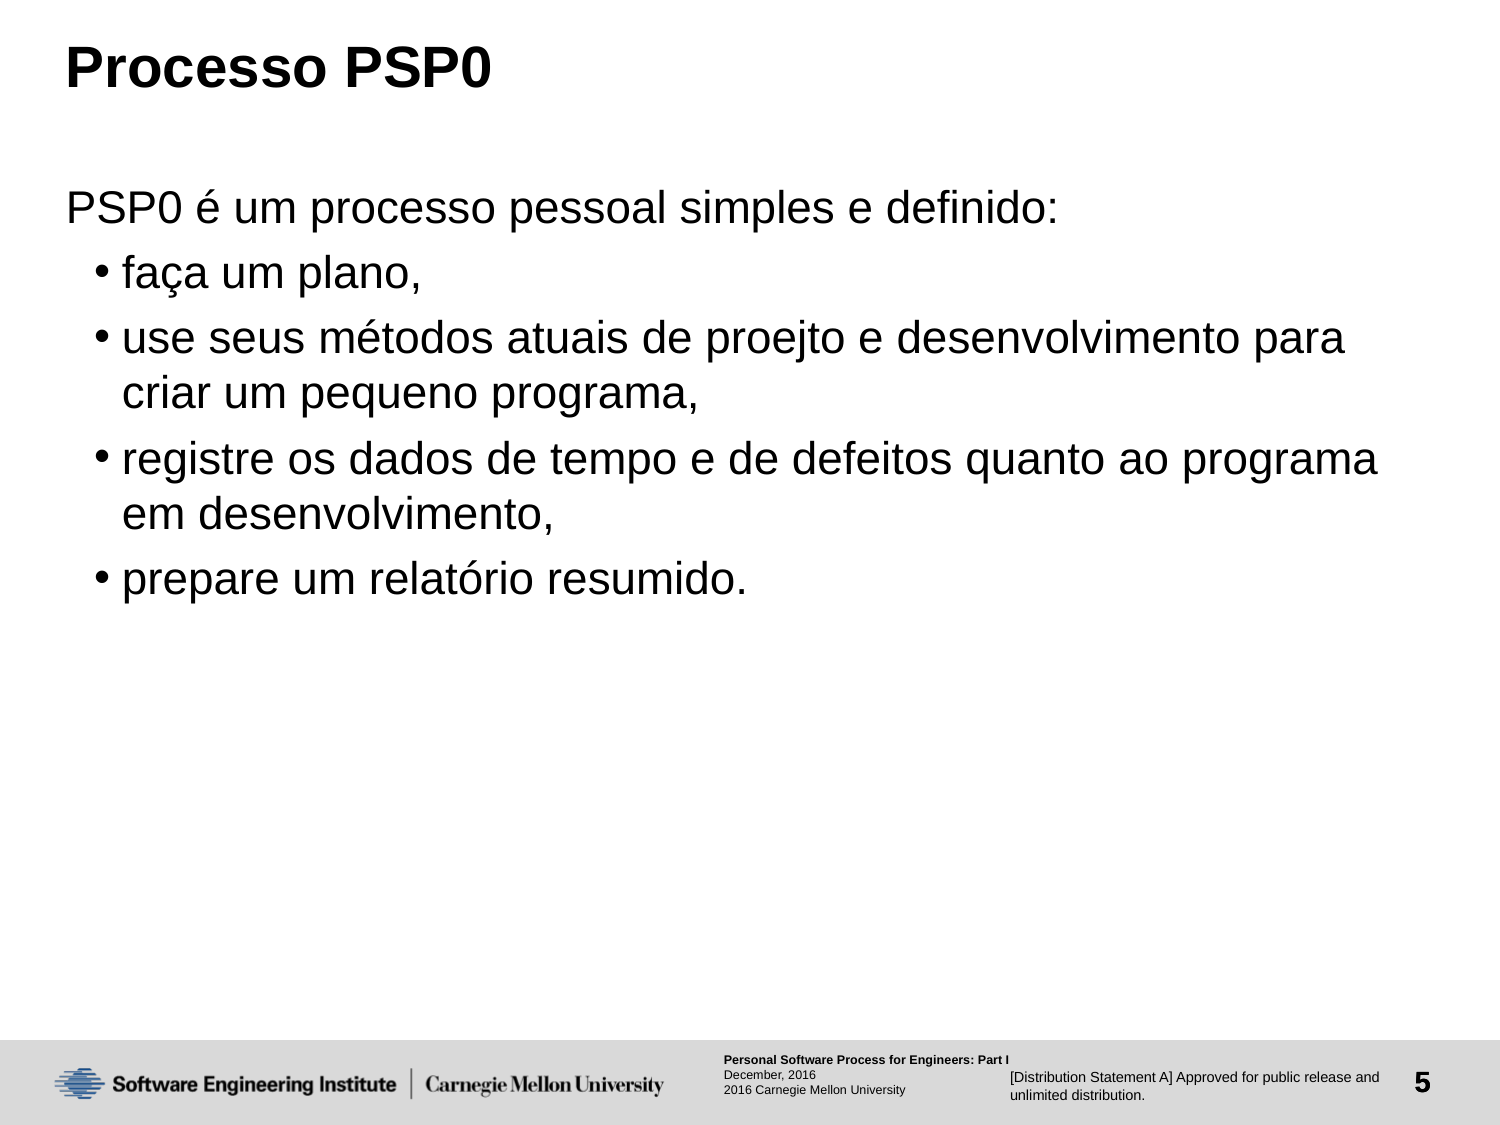

# Processo PSP0
PSP0 é um processo pessoal simples e definido:
faça um plano,
use seus métodos atuais de proejto e desenvolvimento para criar um pequeno programa,
registre os dados de tempo e de defeitos quanto ao programa em desenvolvimento,
prepare um relatório resumido.